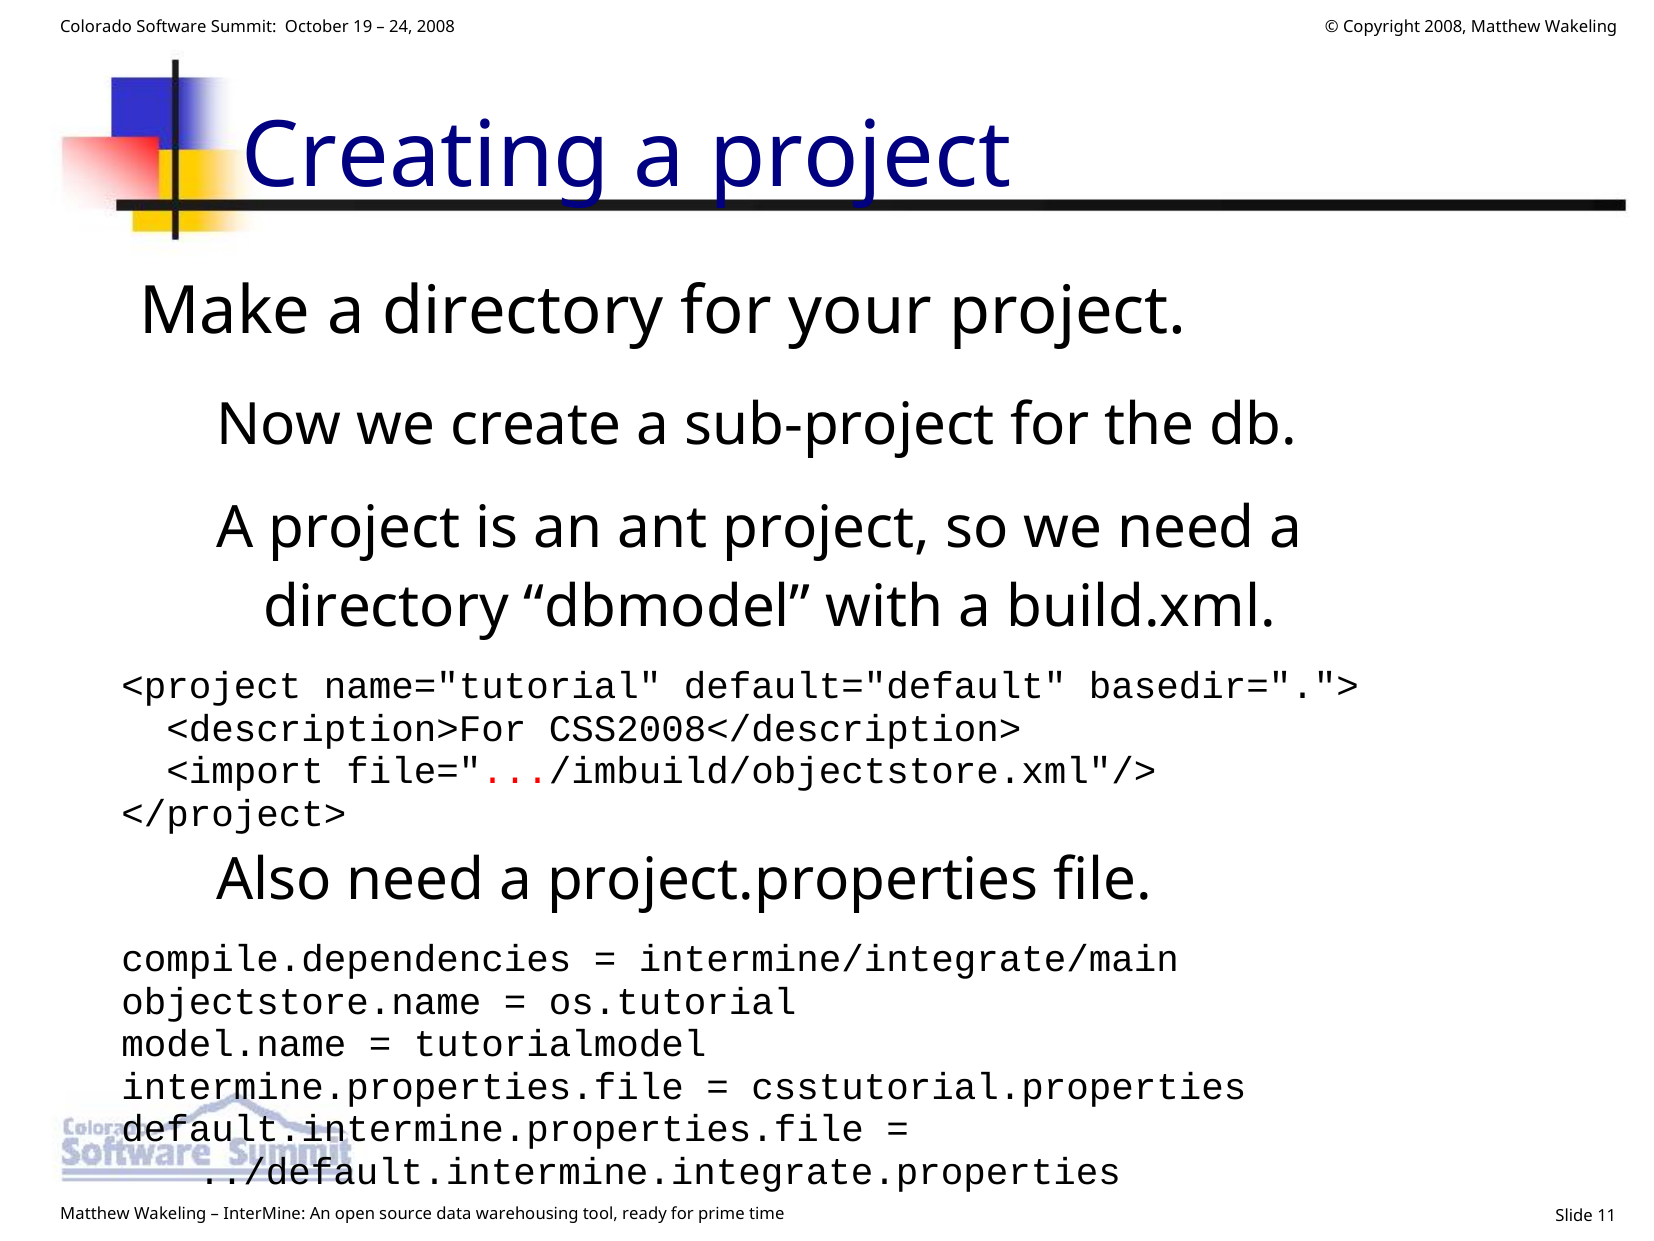

# Creating a project
Make a directory for your project.
Now we create a sub-project for the db.
A project is an ant project, so we need a directory “dbmodel” with a build.xml.
<project name="tutorial" default="default" basedir=".">
 <description>For CSS2008</description>
 <import file=".../imbuild/objectstore.xml"/>
</project>
Also need a project.properties file.
compile.dependencies = intermine/integrate/main
objectstore.name = os.tutorial
model.name = tutorialmodel
intermine.properties.file = csstutorial.properties
default.intermine.properties.file = ../default.intermine.integrate.properties